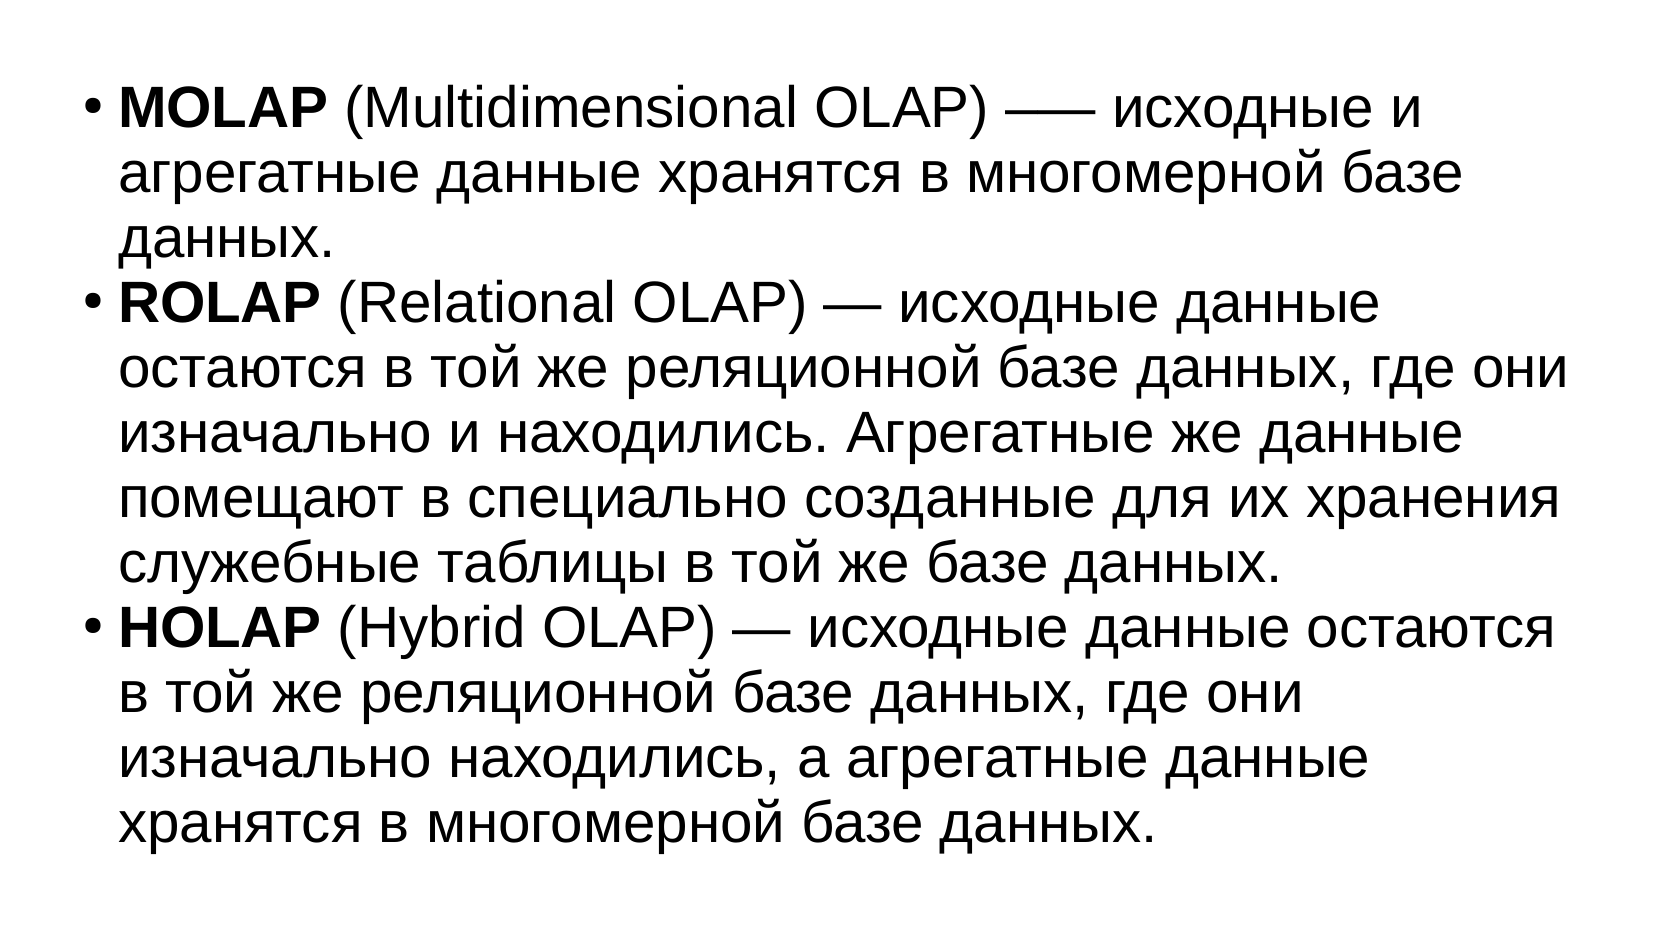

# MOLAP (Multidimensional OLAP) –— исходные и агрегатные данные хранятся в многомерной базе данных.
ROLAP (Relational OLAP) — исходные данные остаются в той же реляционной базе данных, где они изначально и находились. Агрегатные же данные помещают в специально созданные для их хранения служебные таблицы в той же базе данных.
HOLAP (Hybrid OLAP) — исходные данные остаются в той же реляционной базе данных, где они изначально находились, а агрегатные данные хранятся в многомерной базе данных.